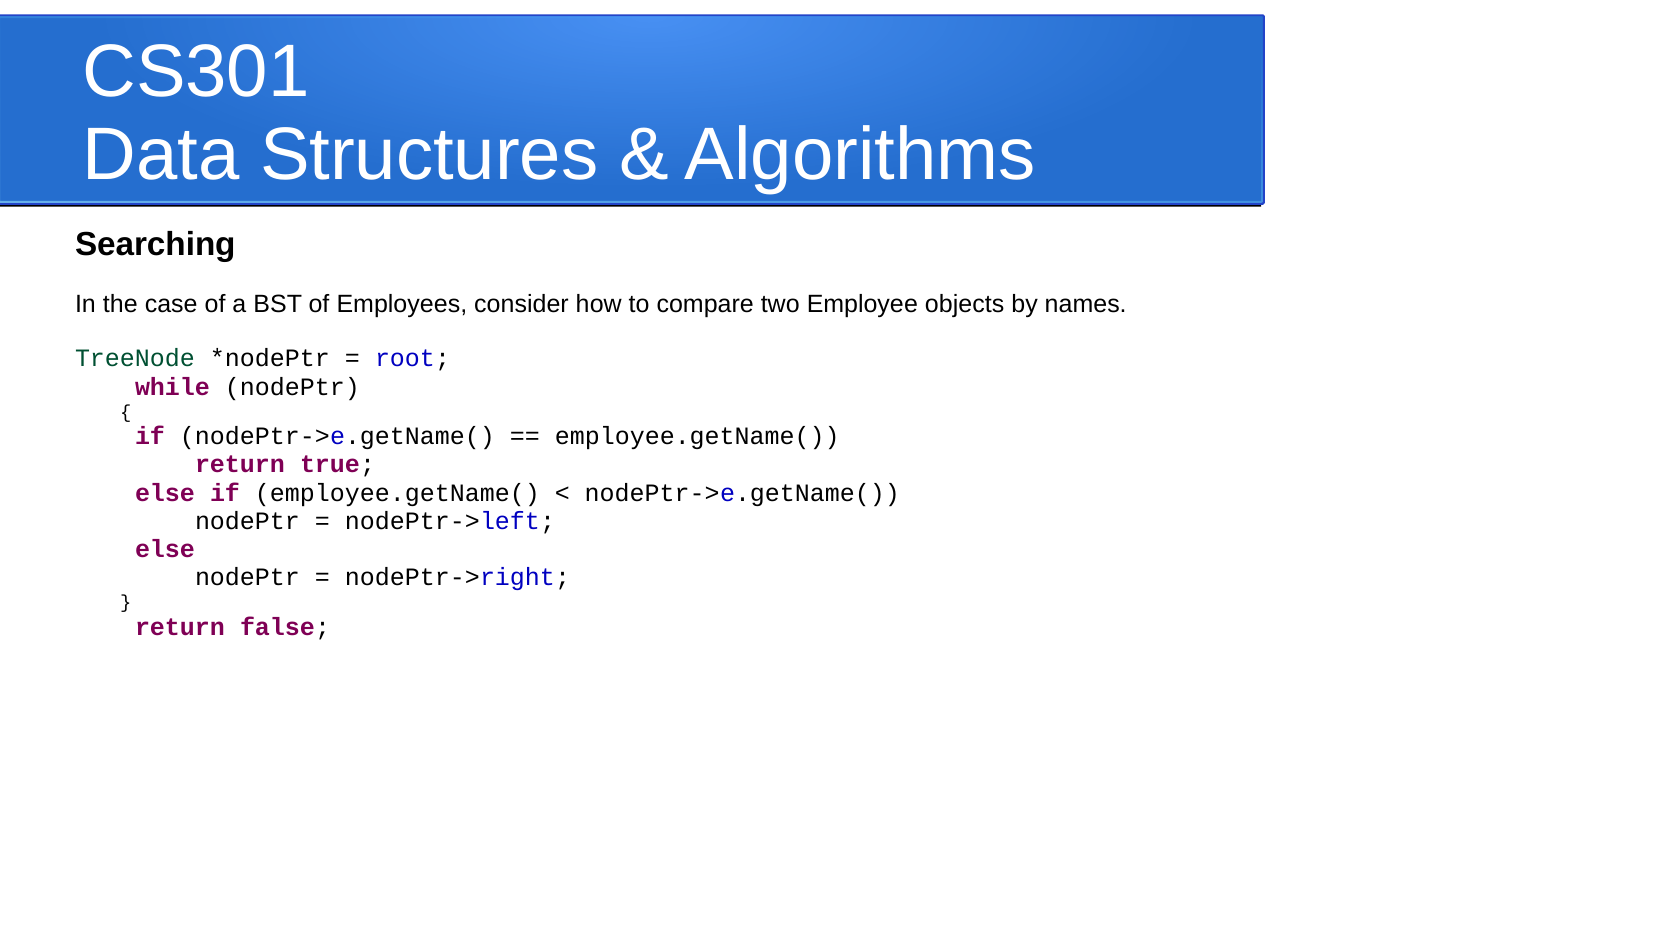

# CS301 Data Structures & Algorithms
Searching
In the case of a BST of Employees, consider how to compare two Employee objects by names.
TreeNode *nodePtr = root;
 while (nodePtr)
 {
 if (nodePtr->e.getName() == employee.getName())
 return true;
 else if (employee.getName() < nodePtr->e.getName())
 nodePtr = nodePtr->left;
 else
 nodePtr = nodePtr->right;
 }
 return false;